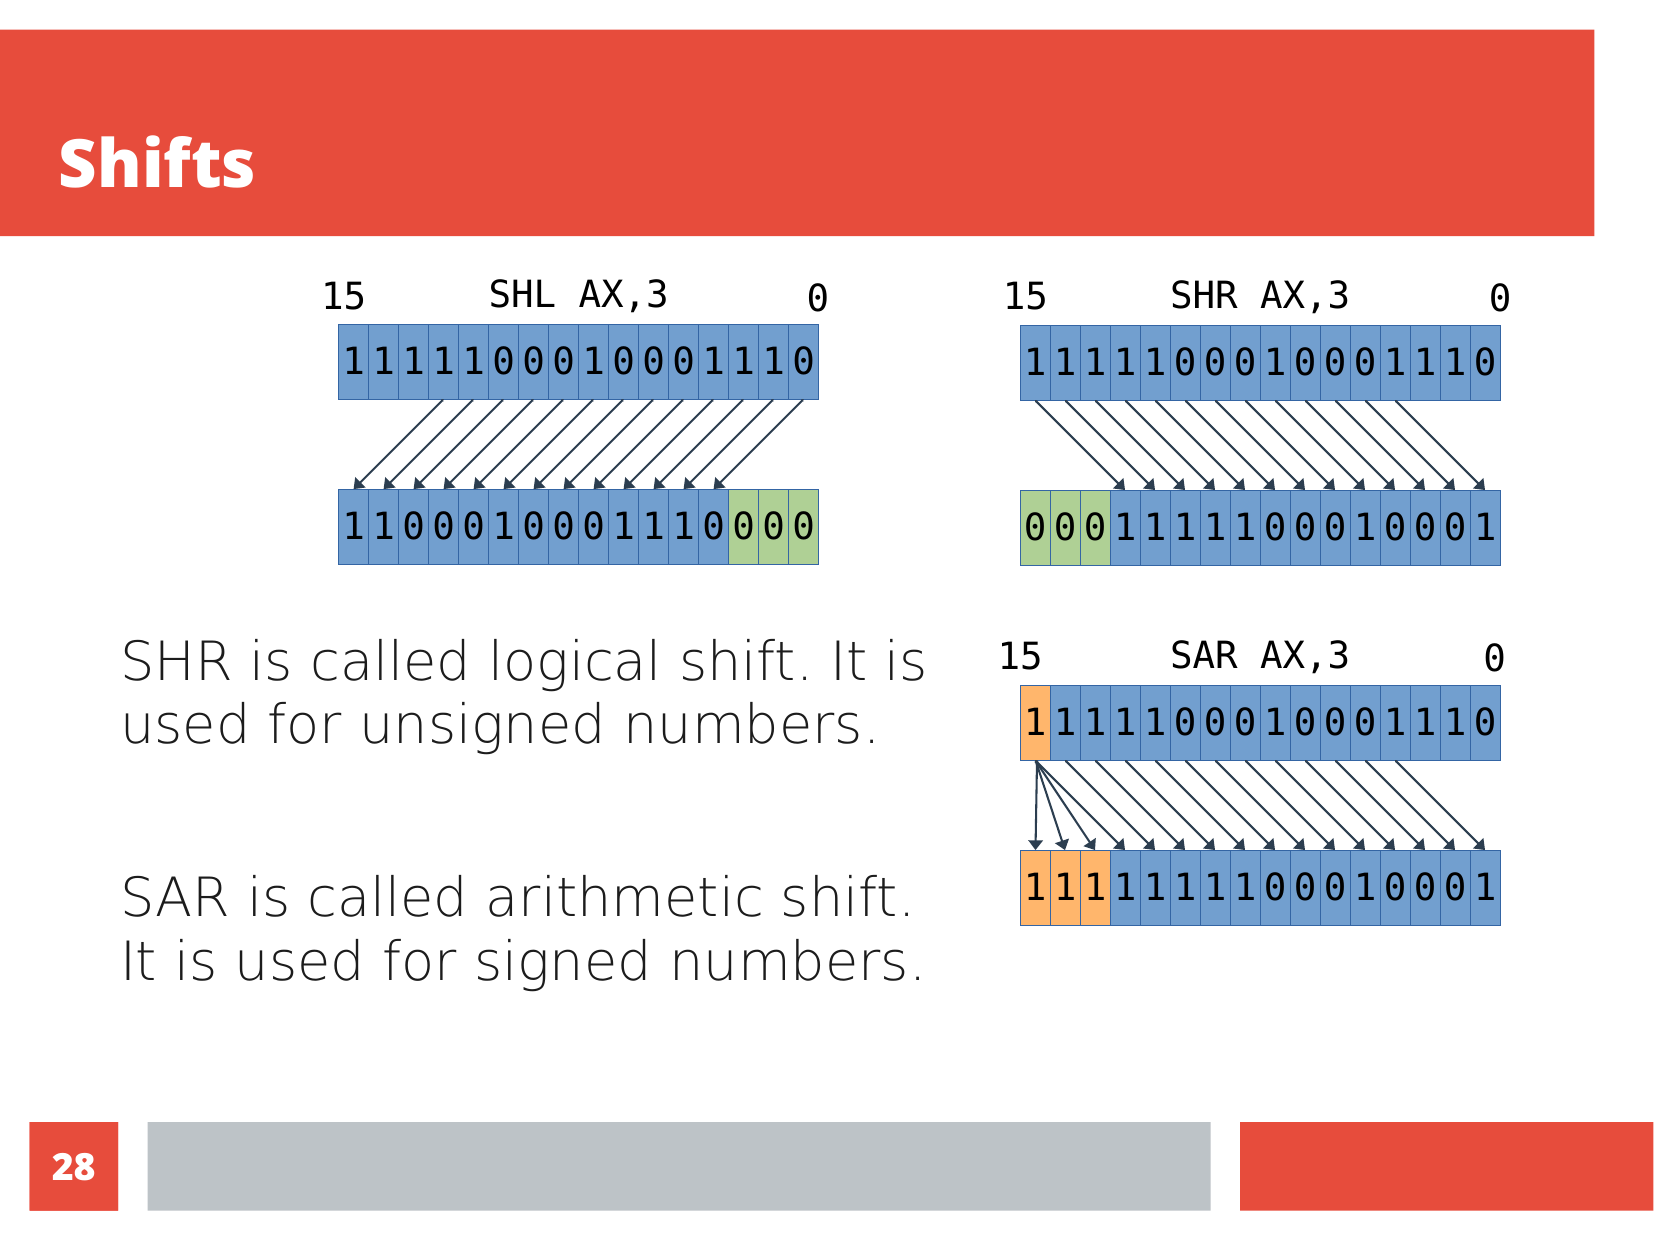

# Shifts
SHL AX,3
SHR AX,3
15
15
0
0
1
1
1
1
1
0
0
0
1
0
0
0
1
1
1
0
1
1
1
1
1
0
0
0
1
0
0
0
1
1
1
0
1
1
0
0
0
1
0
0
0
1
1
1
0
0
0
0
0
0
0
1
1
1
1
1
0
0
0
1
0
0
0
1
SAR AX,3
SHR is called logical shift. It is used for unsigned numbers.
SAR is called arithmetic shift. It is used for signed numbers.
15
0
1
1
1
1
1
0
0
0
1
0
0
0
1
1
1
0
1
1
1
1
1
1
1
1
0
0
0
1
0
0
0
1
28